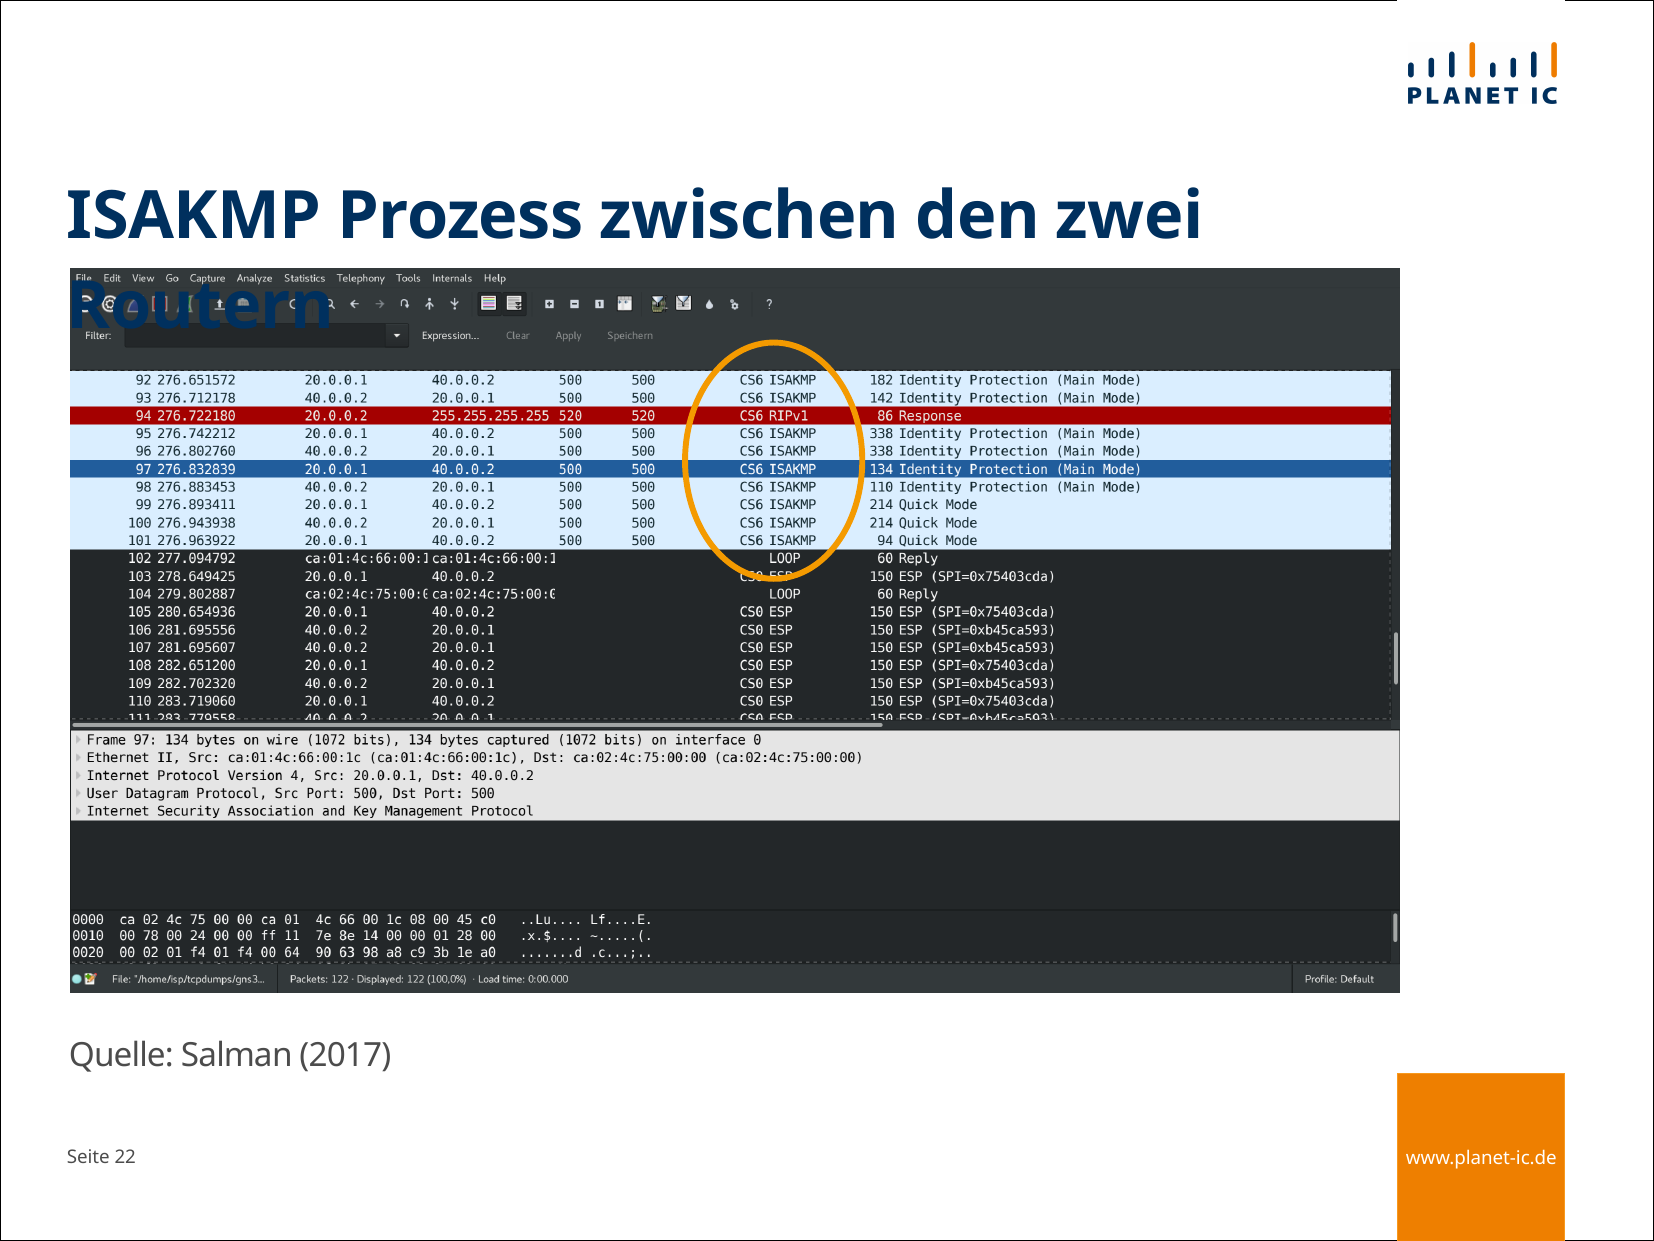

ISAKMP Prozess zwischen den zwei Routern
Quelle: Salman (2017)